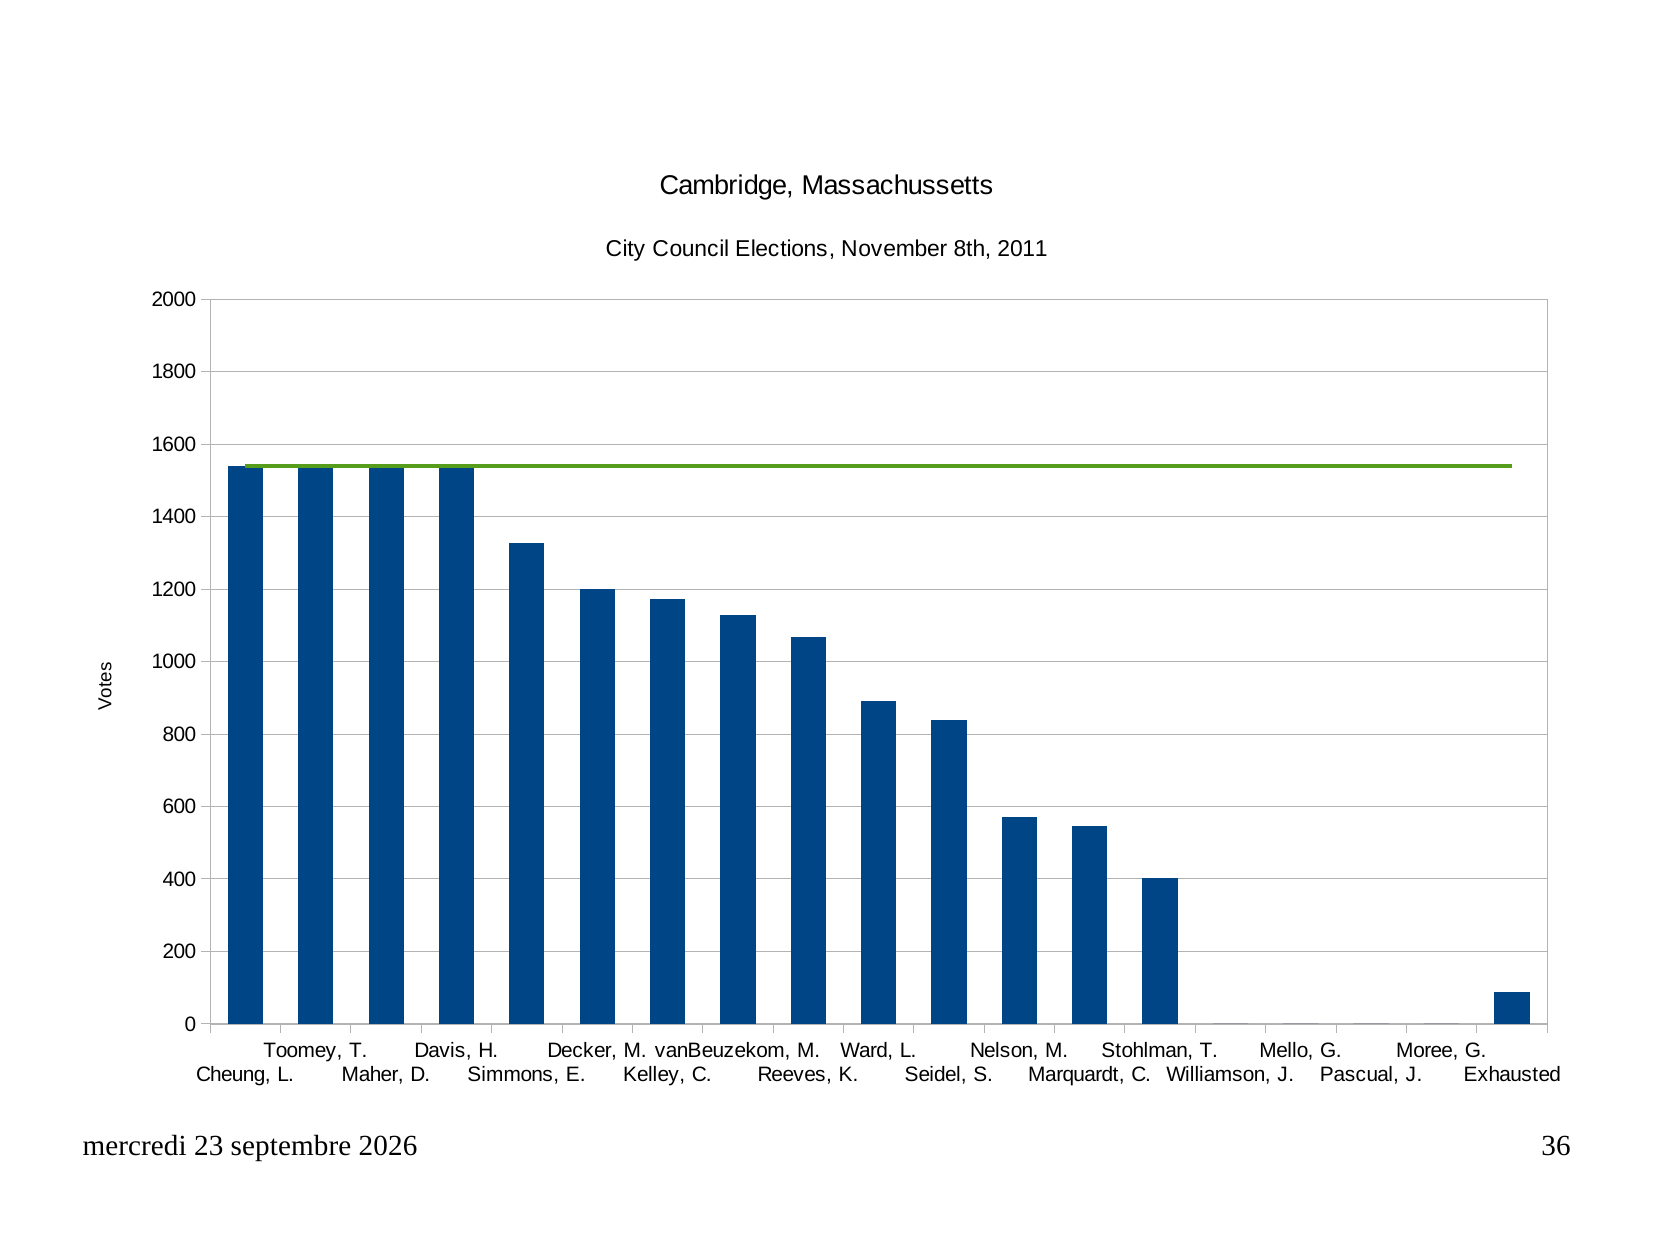

### Chart: Cambridge, Massachussetts
City Council Elections, November 8th, 2011
| Category | Blue | Rouge | Blue ciel | Ligne |
|---|---|---|---|---|
| Cheung, L. | 1540.0 | 0.0 | 0.0 | 1540.0 |
| Toomey, T. | 1540.0 | 0.0 | 0.0 | 1540.0 |
| Maher, D. | 1540.0 | 0.0 | 0.0 | 1540.0 |
| Davis, H. | 1540.0 | 0.0 | 0.0 | 1540.0 |
| Simmons, E. | 1326.0 | 0.0 | 0.0 | 1540.0 |
| Decker, M. | 1200.0 | 0.0 | 0.0 | 1540.0 |
| Kelley, C. | 1172.0 | 0.0 | 0.0 | 1540.0 |
| vanBeuzekom, M. | 1129.0 | 0.0 | 0.0 | 1540.0 |
| Reeves, K. | 1068.0 | 0.0 | 0.0 | 1540.0 |
| Ward, L. | 892.0 | 0.0 | 0.0 | 1540.0 |
| Seidel, S. | 839.0 | 0.0 | 0.0 | 1540.0 |
| Nelson, M. | 570.0 | 0.0 | 0.0 | 1540.0 |
| Marquardt, C. | 546.0 | 0.0 | 0.0 | 1540.0 |
| Stohlman, T. | 404.0 | 0.0 | 0.0 | 1540.0 |
| Williamson, J. | 0.0 | 0.0 | 0.0 | 1540.0 |
| Mello, G. | 0.0 | 0.0 | 0.0 | 1540.0 |
| Pascual, J. | 0.0 | 0.0 | 0.0 | 1540.0 |
| Moree, G. | 0.0 | 0.0 | 0.0 | 1540.0 |
| Exhausted | 87.0 | 0.0 | 0.0 | 1540.0 |
36